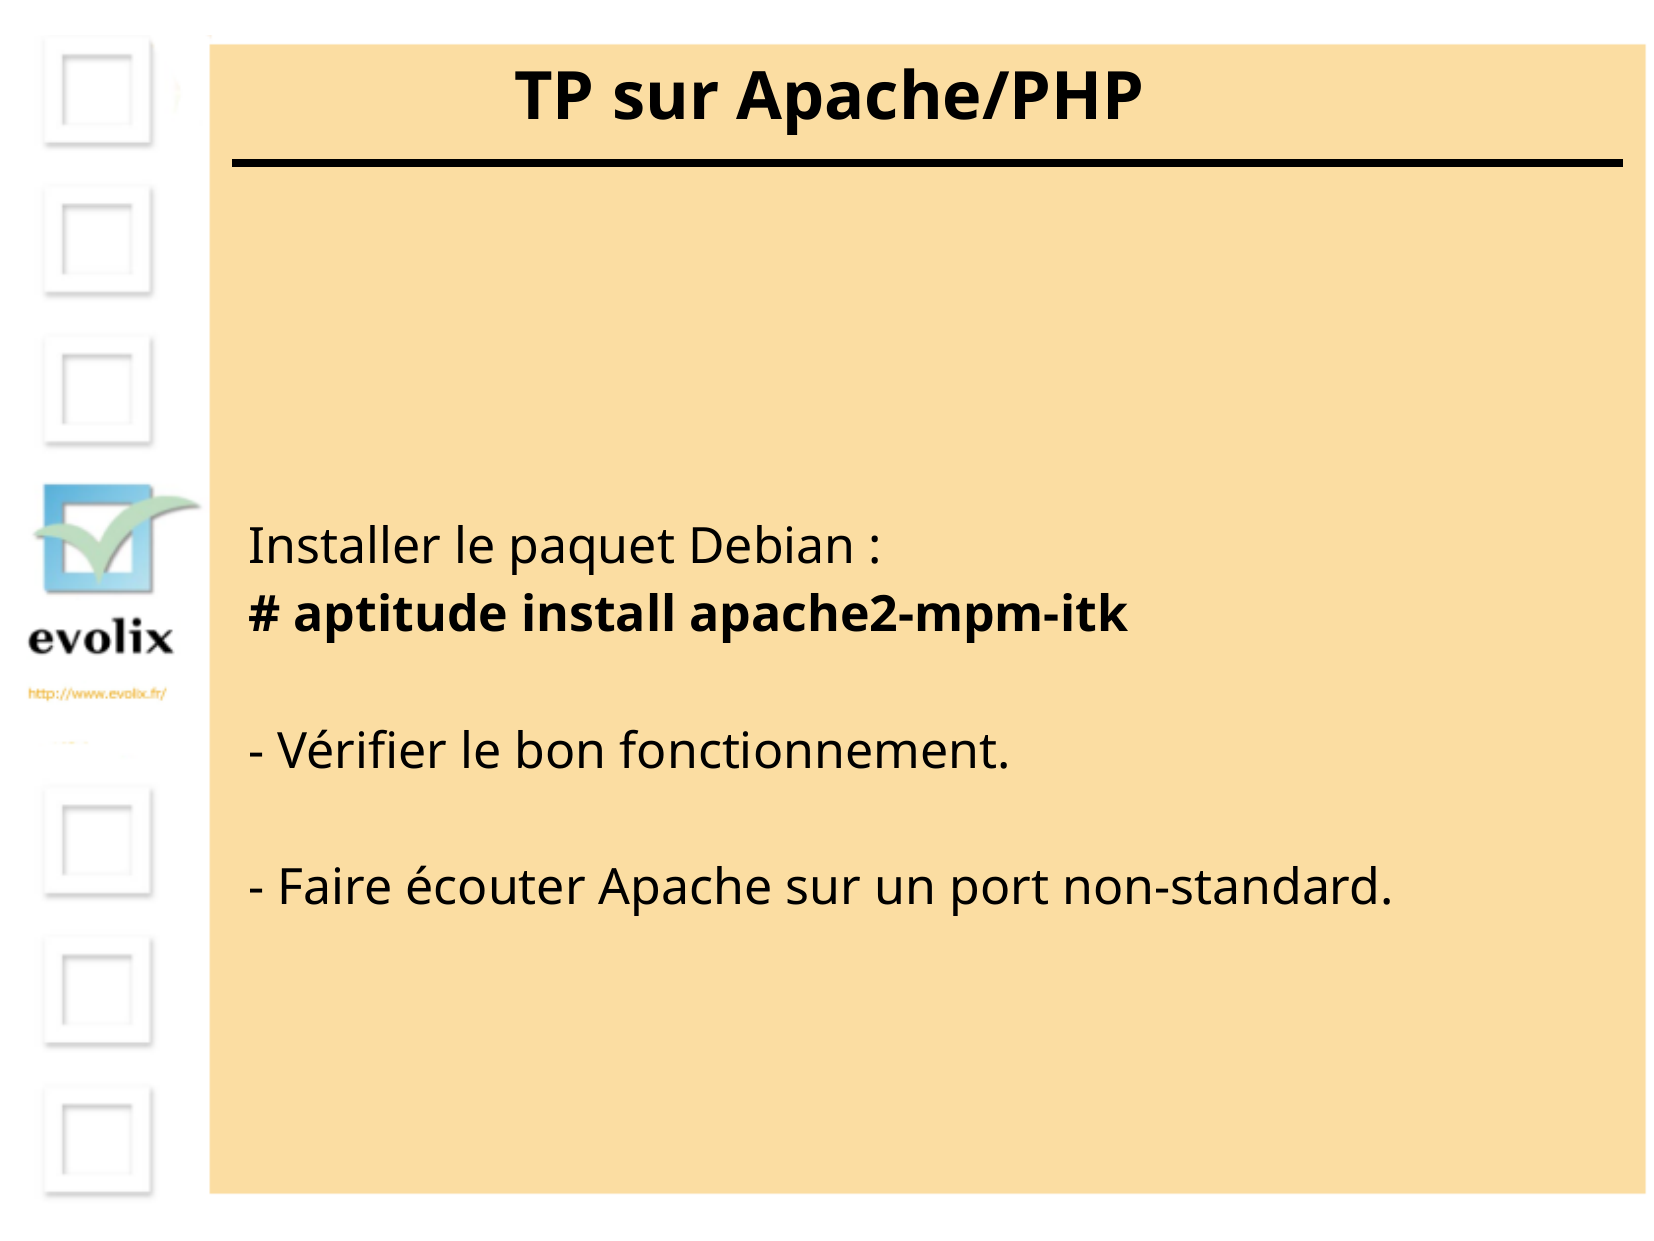

# TP sur Apache/PHP
Installer le paquet Debian :
# aptitude install apache2-mpm-itk
- Vérifier le bon fonctionnement.
- Faire écouter Apache sur un port non-standard.